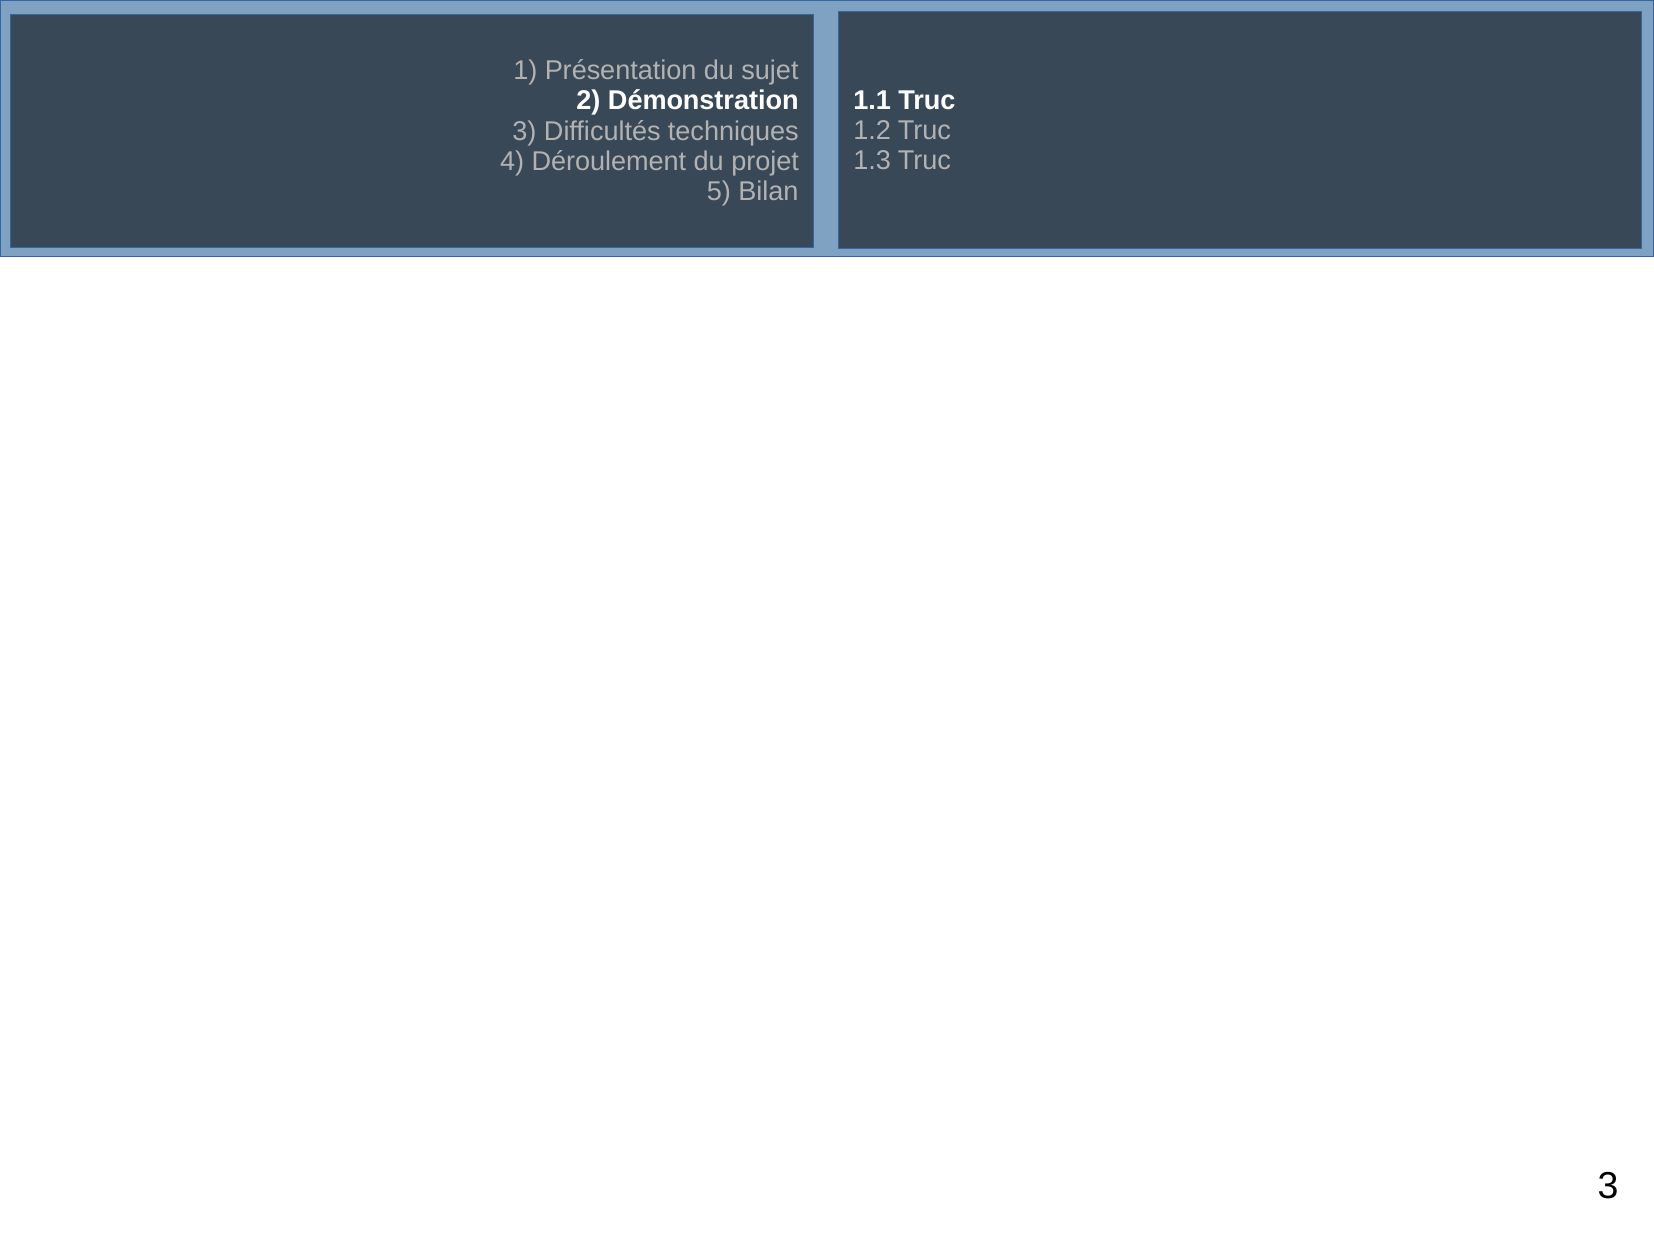

1.1 Truc
1.2 Truc
1.3 Truc
1) Présentation du sujet
2) Démonstration
3) Difficultés techniques
4) Déroulement du projet
5) Bilan
3